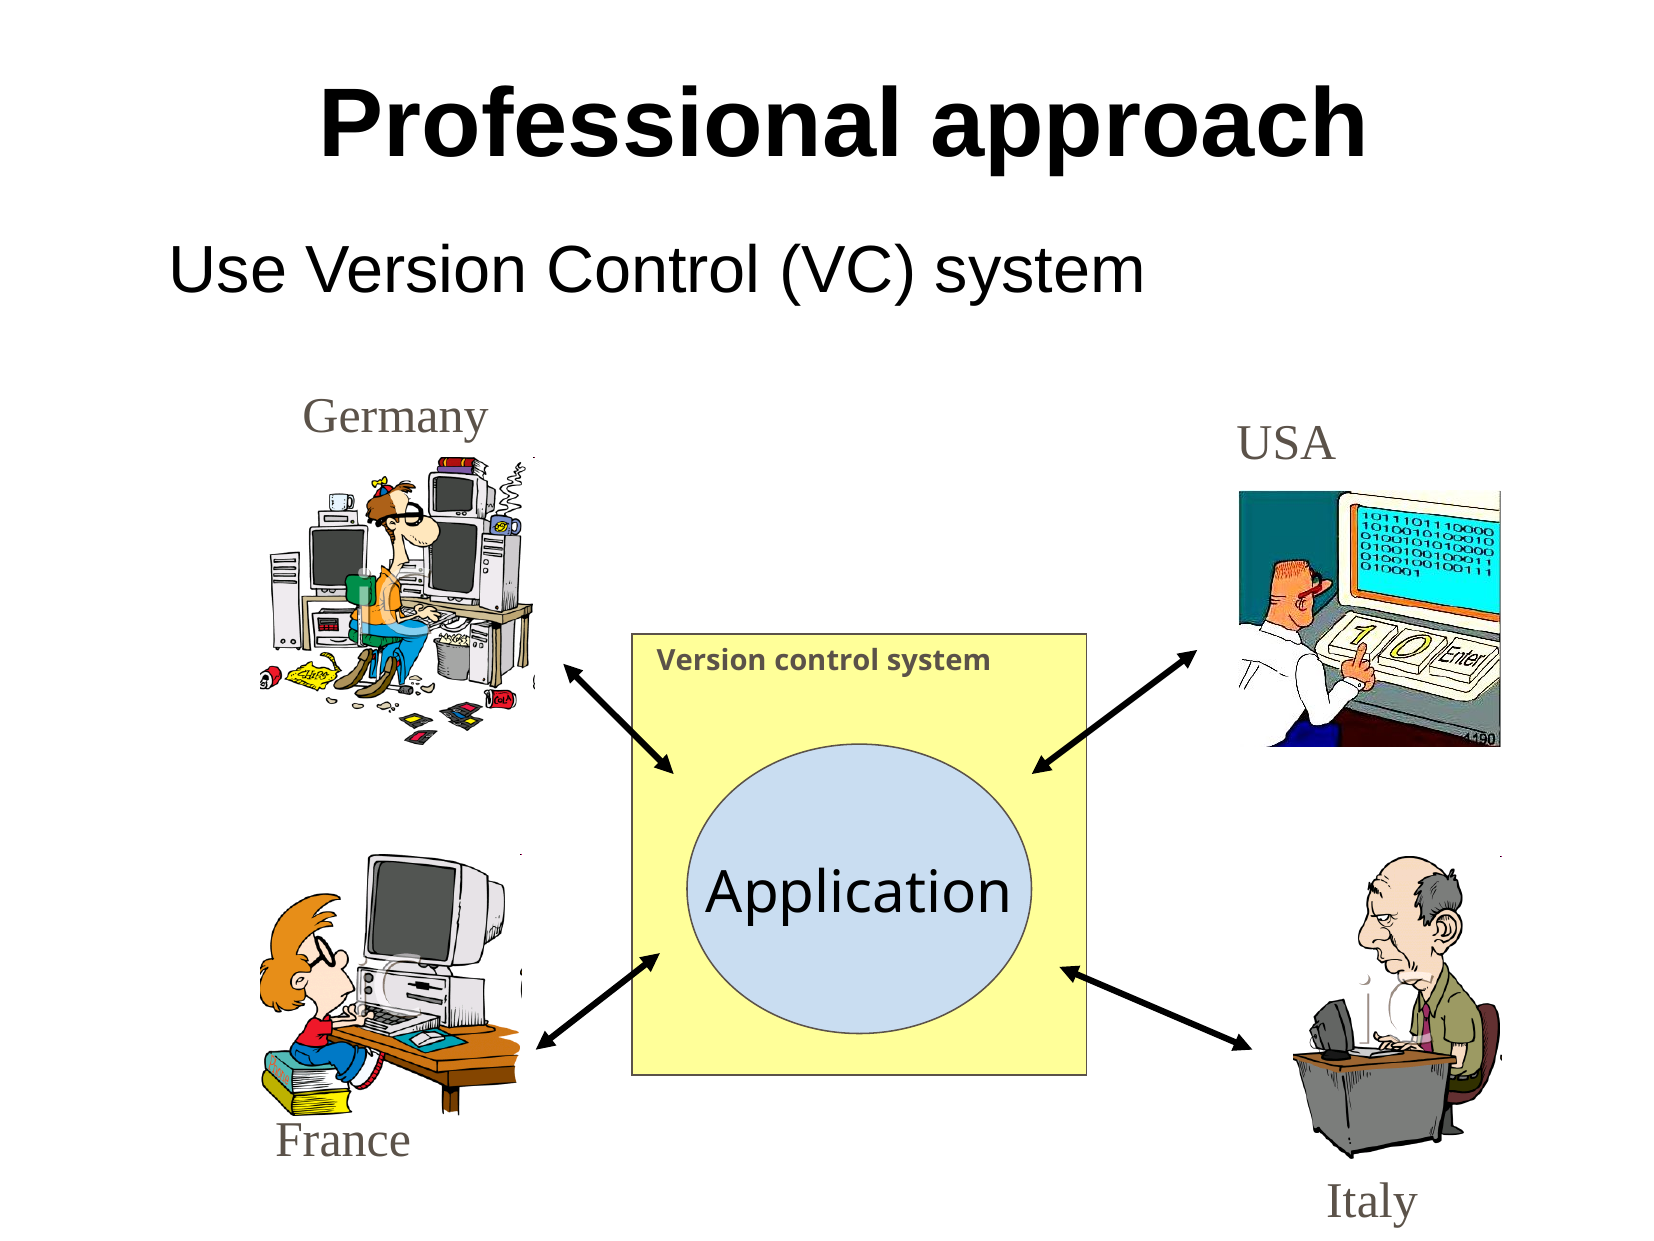

# Professional approach
Use Version Control (VC) system
Germany
USA
Version control system
Application
France
Italy